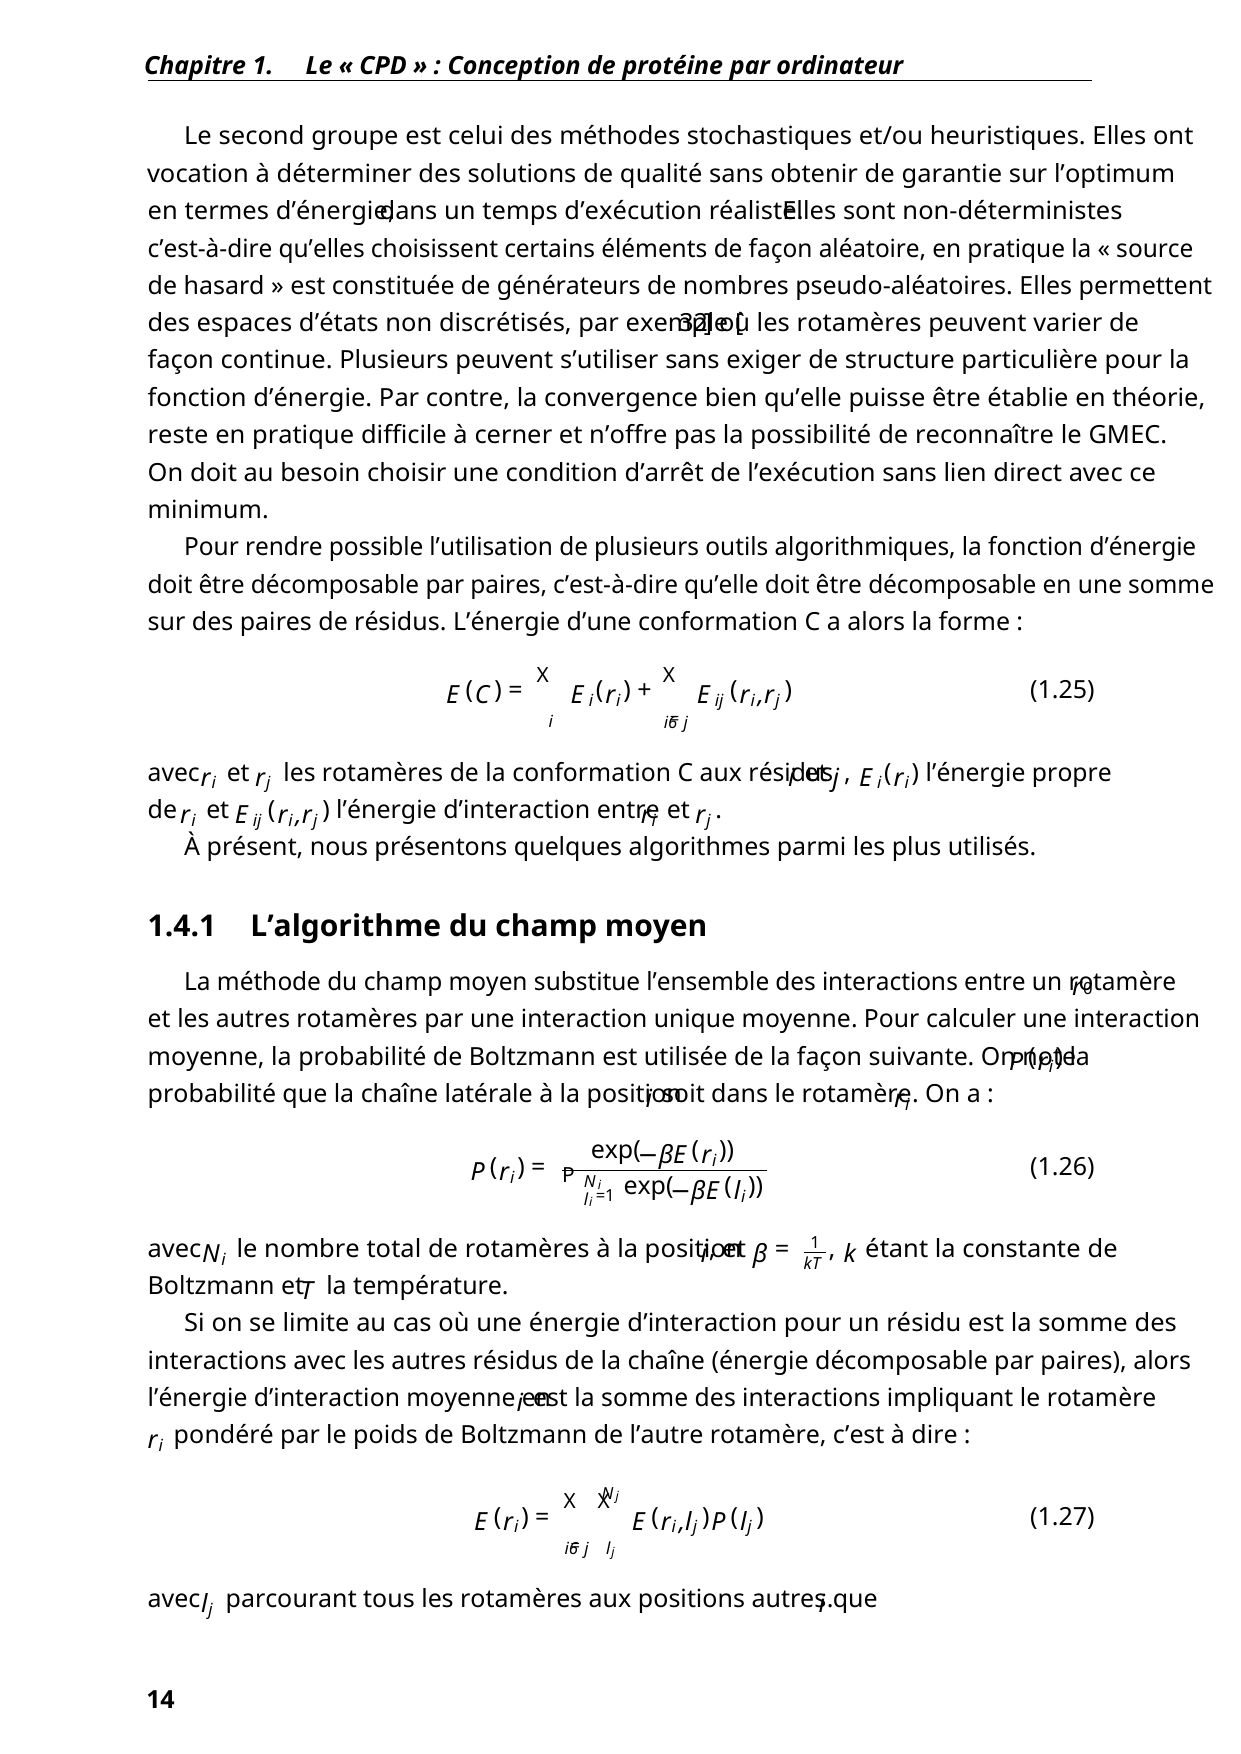

Chapitre 1.
Le « CPD » : Conception de protéine par ordinateur
Le second groupe est celui des méthodes stochastiques et/ou heuristiques. Elles ont
vocation à déterminer des solutions de qualité sans obtenir de garantie sur l’optimum
en termes d’énergie,
dans un temps d’exécution réaliste.
Elles sont non-déterministes
c’est-à-dire qu’elles choisissent certains éléments de façon aléatoire, en pratique la « source
de hasard » est constituée de générateurs de nombres pseudo-aléatoires. Elles permettent
des espaces d’états non discrétisés, par exemple [
32
] où les rotamères peuvent varier de
façon continue. Plusieurs peuvent s’utiliser sans exiger de structure particulière pour la
fonction d’énergie. Par contre, la convergence bien qu’elle puisse être établie en théorie,
reste en pratique difficile à cerner et n’offre pas la possibilité de reconnaître le GMEC.
On doit au besoin choisir une condition d’arrêt de l’exécution sans lien direct avec ce
minimum.
Pour rendre possible l’utilisation de plusieurs outils algorithmiques, la fonction d’énergie
doit être décomposable par paires, c’est-à-dire qu’elle doit être décomposable en une somme
sur des paires de résidus. L’énergie d’une conformation C a alors la forme :
X
X
(
) =
(
) +
(
)
(1.25)
E
C
E
r
E
r
,r
i
i
ij
i
j
=
i
i6
j
avec
et
les rotamères de la conformation C aux résidus
et
,
(
) l’énergie propre
r
r
i
j
E
r
i
j
i
i
de
et
(
) l’énergie d’interaction entre
et
.
r
E
r
,r
r
r
i
ij
i
j
i
j
À présent, nous présentons quelques algorithmes parmi les plus utilisés.
1.4.1
L’algorithme du champ moyen
La méthode du champ moyen substitue l’ensemble des interactions entre un rotamère
r
0
et les autres rotamères par une interaction unique moyenne. Pour calculer une interaction
moyenne, la probabilité de Boltzmann est utilisée de la façon suivante. On note
(
) la
P
r
i
probabilité que la chaîne latérale à la position
soit dans le rotamère
. On a :
i
r
i
exp(
(
))
−βE
r
i
(
) =
(1.26)
P
r
P
i
exp(
(
))
N
−βE
l
i
=1
i
l
i
1
avec
le nombre total de rotamères à la position
, et
=
,
étant la constante de
N
i
β
k
i
kT
Boltzmann et
la température.
T
Si on se limite au cas où une énergie d’interaction pour un résidu est la somme des
interactions avec les autres résidus de la chaîne (énergie décomposable par paires), alors
l’énergie d’interaction moyenne en
est la somme des interactions impliquant le rotamère
i
pondéré par le poids de Boltzmann de l’autre rotamère, c’est à dire :
r
i
N
X
X
j
(
) =
(
)
(
)
(1.27)
E
r
E
r
,l
P
l
i
i
j
j
=
i6
j
l
j
avec
parcourant tous les rotamères aux positions autres que
.
l
i
j
14